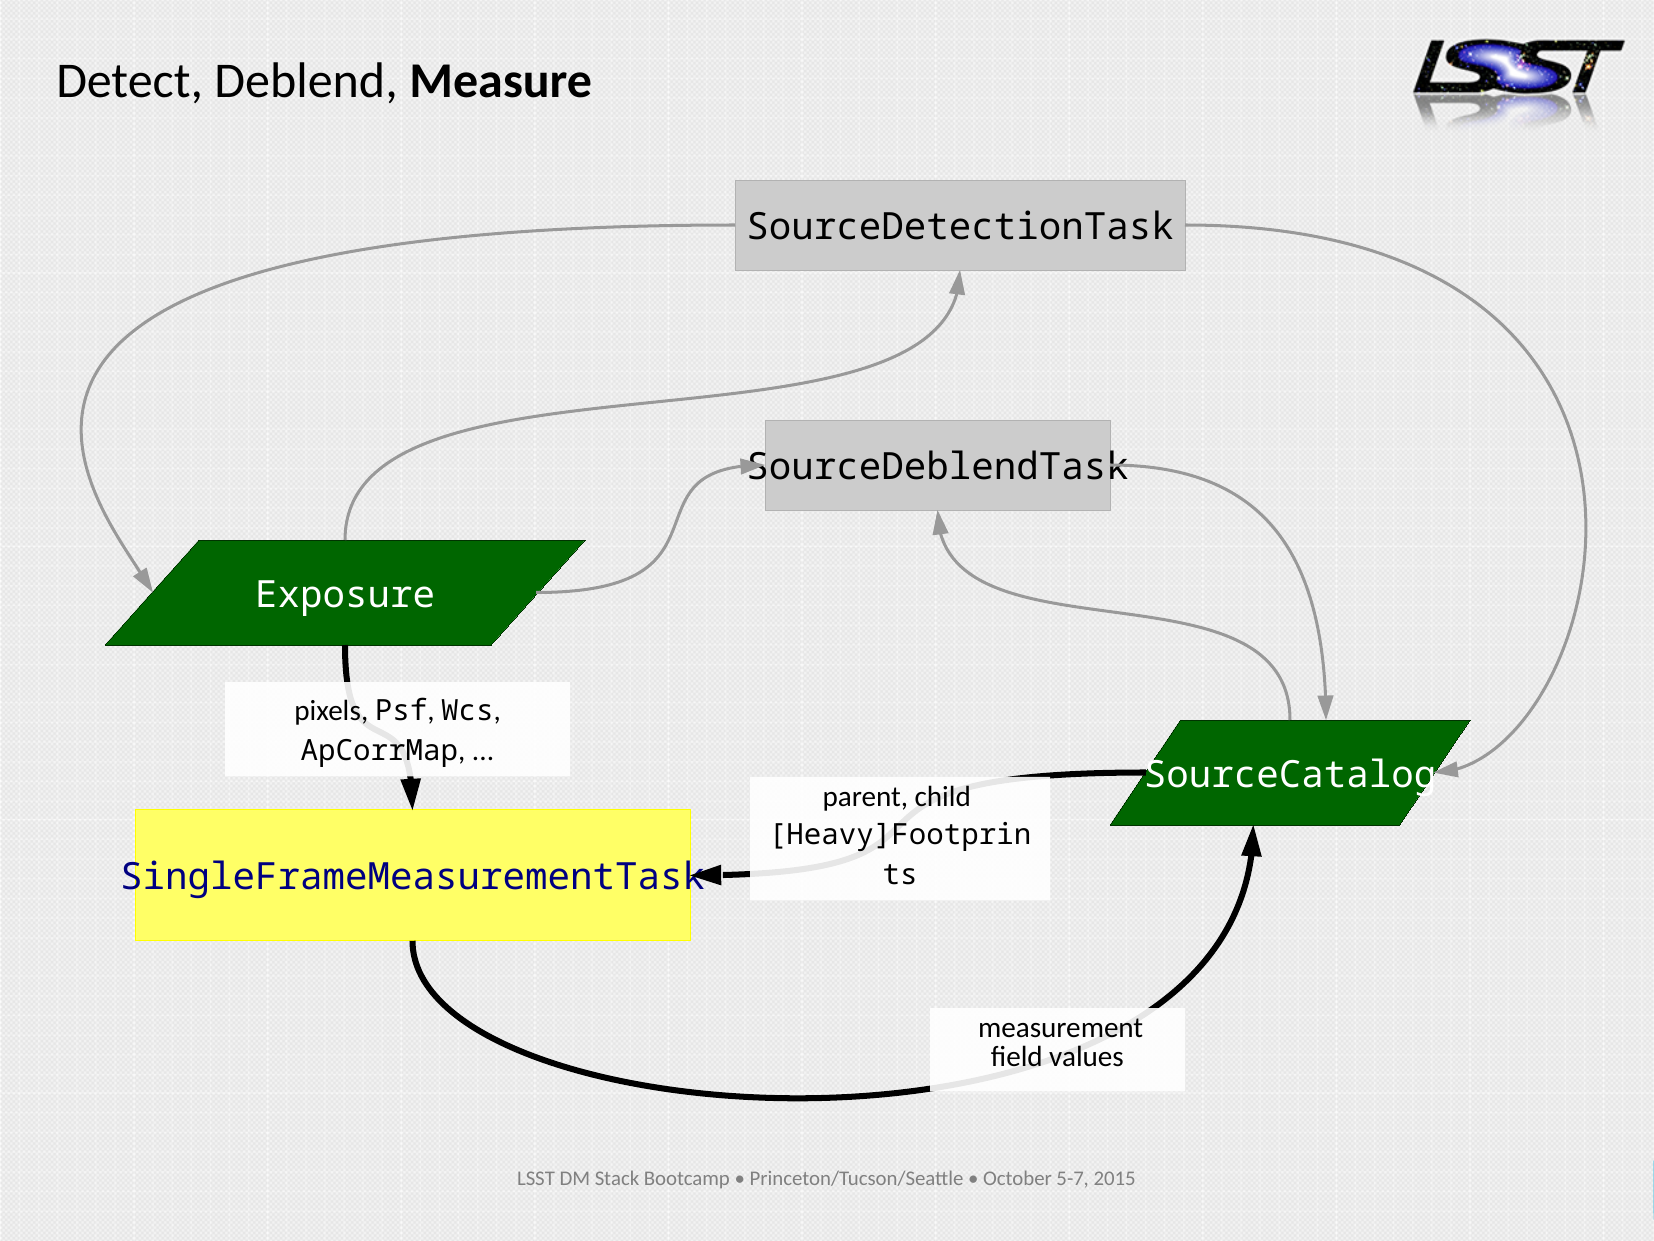

# Detect, Deblend, Measure
SourceDetectionTask
SourceDeblendTask
Exposure
pixels, Psf, Wcs, ApCorrMap, ...
SourceCatalog
parent, child
[Heavy]Footprints
SingleFrameMeasurementTask
 measurement field values